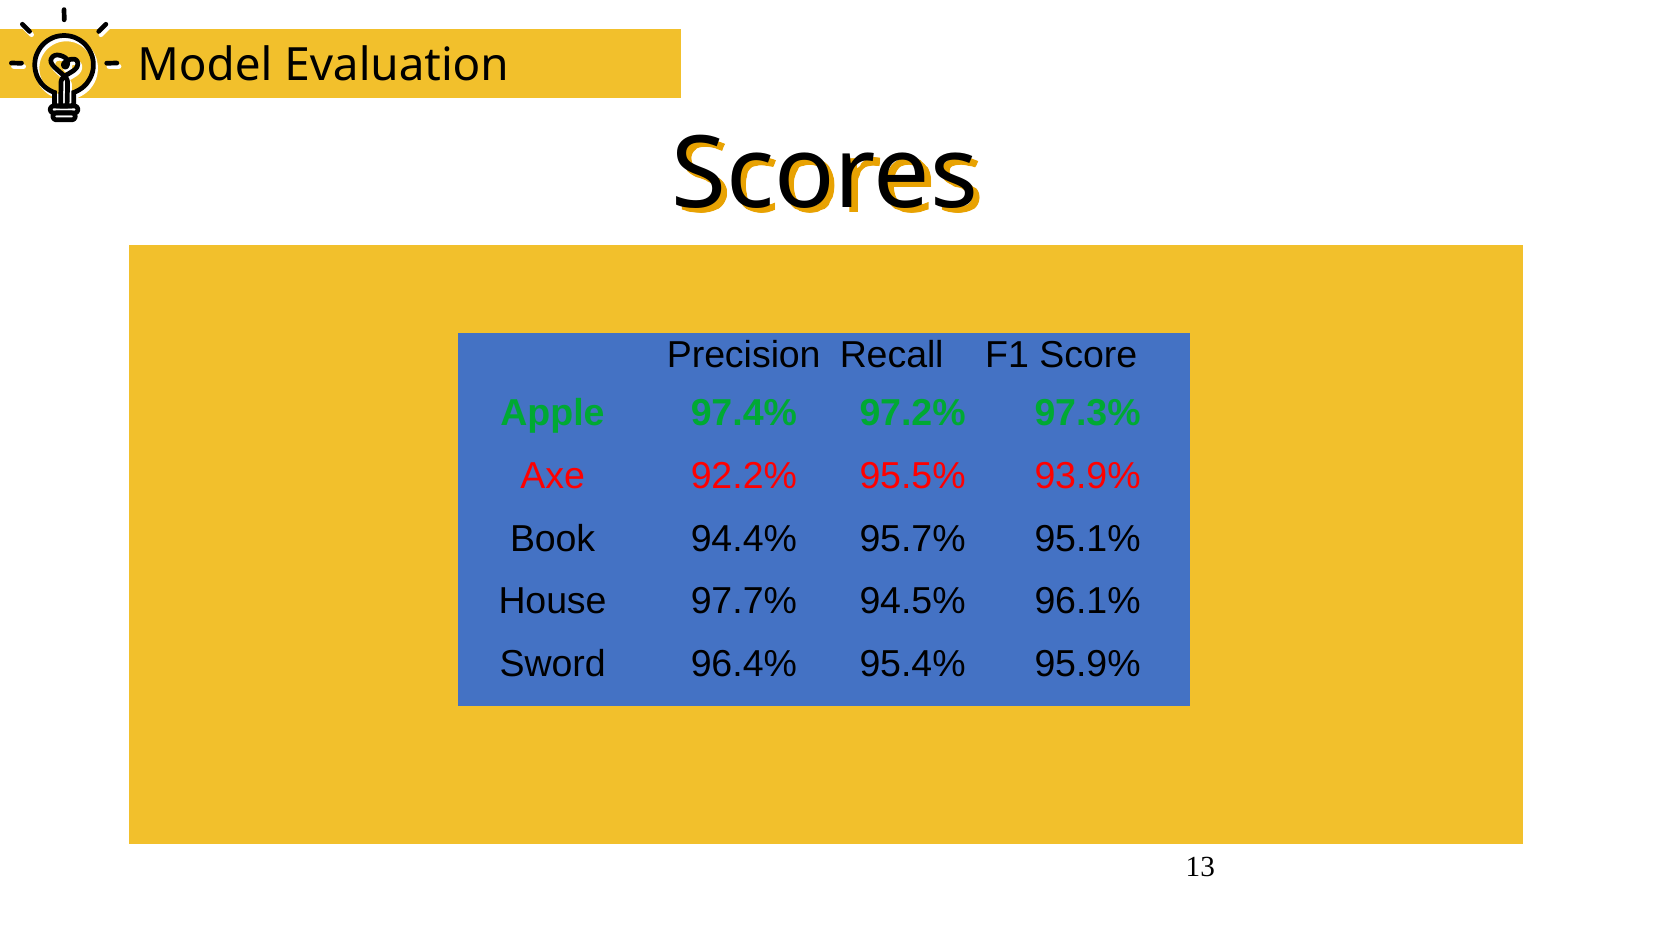

# Scores
Model Evaluation
| | Precision | Recall | F1 Score |
| --- | --- | --- | --- |
| Apple | 97.4% | 97.2% | 97.3% |
| Axe | 92.2% | 95.5% | 93.9% |
| Book | 94.4% | 95.7% | 95.1% |
| House | 97.7% | 94.5% | 96.1% |
| Sword | 96.4% | 95.4% | 95.9% |